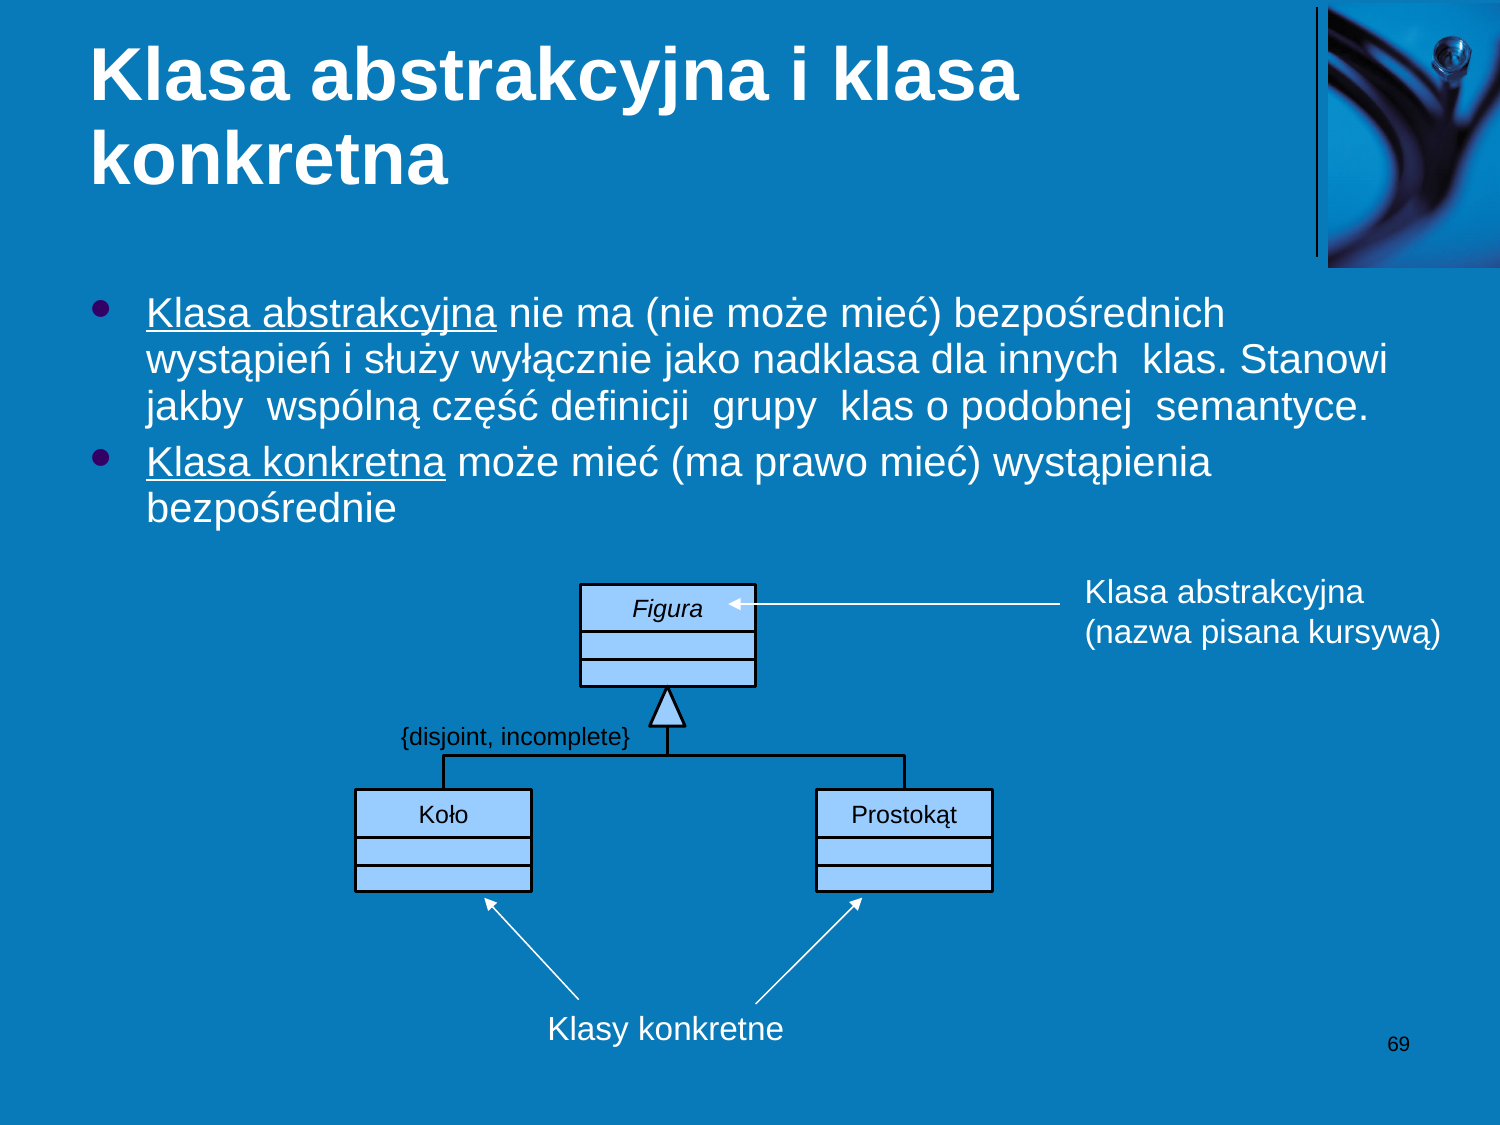

# Klasa abstrakcyjna i klasa konkretna
Klasa abstrakcyjna nie ma (nie może mieć) bezpośrednich wystąpień i służy wyłącznie jako nadklasa dla innych klas. Stanowi jakby wspólną część definicji grupy klas o podobnej semantyce.
Klasa konkretna może mieć (ma prawo mieć) wystąpienia bezpośrednie
Klasa abstrakcyjna
(nazwa pisana kursywą)
Figura
{disjoint, incomplete}
Koło
Prostokąt
Klasy konkretne
69